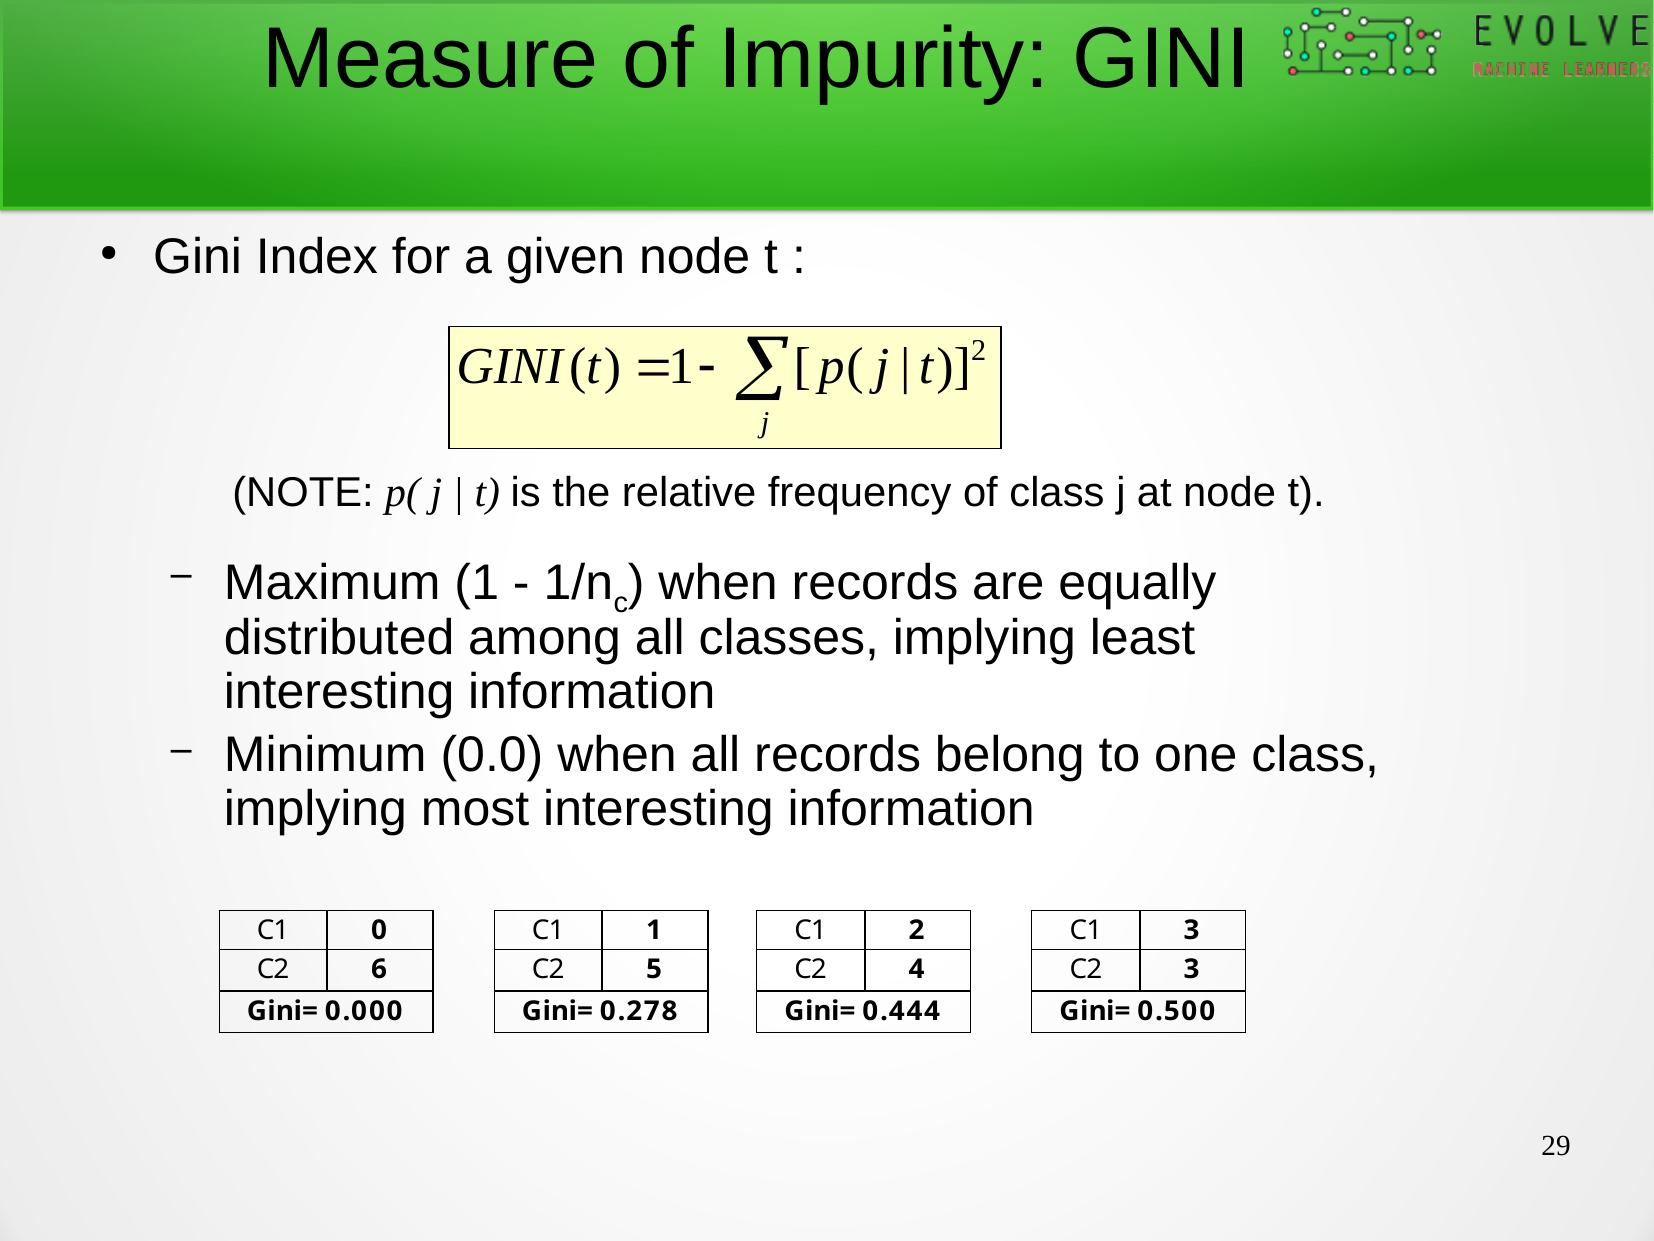

# Measure of Impurity: GINI
Gini Index for a given node t :
(NOTE: p( j | t) is the relative frequency of class j at node t).
Maximum (1 - 1/nc) when records are equally distributed among all classes, implying least interesting information
Minimum (0.0) when all records belong to one class, implying most interesting information
29